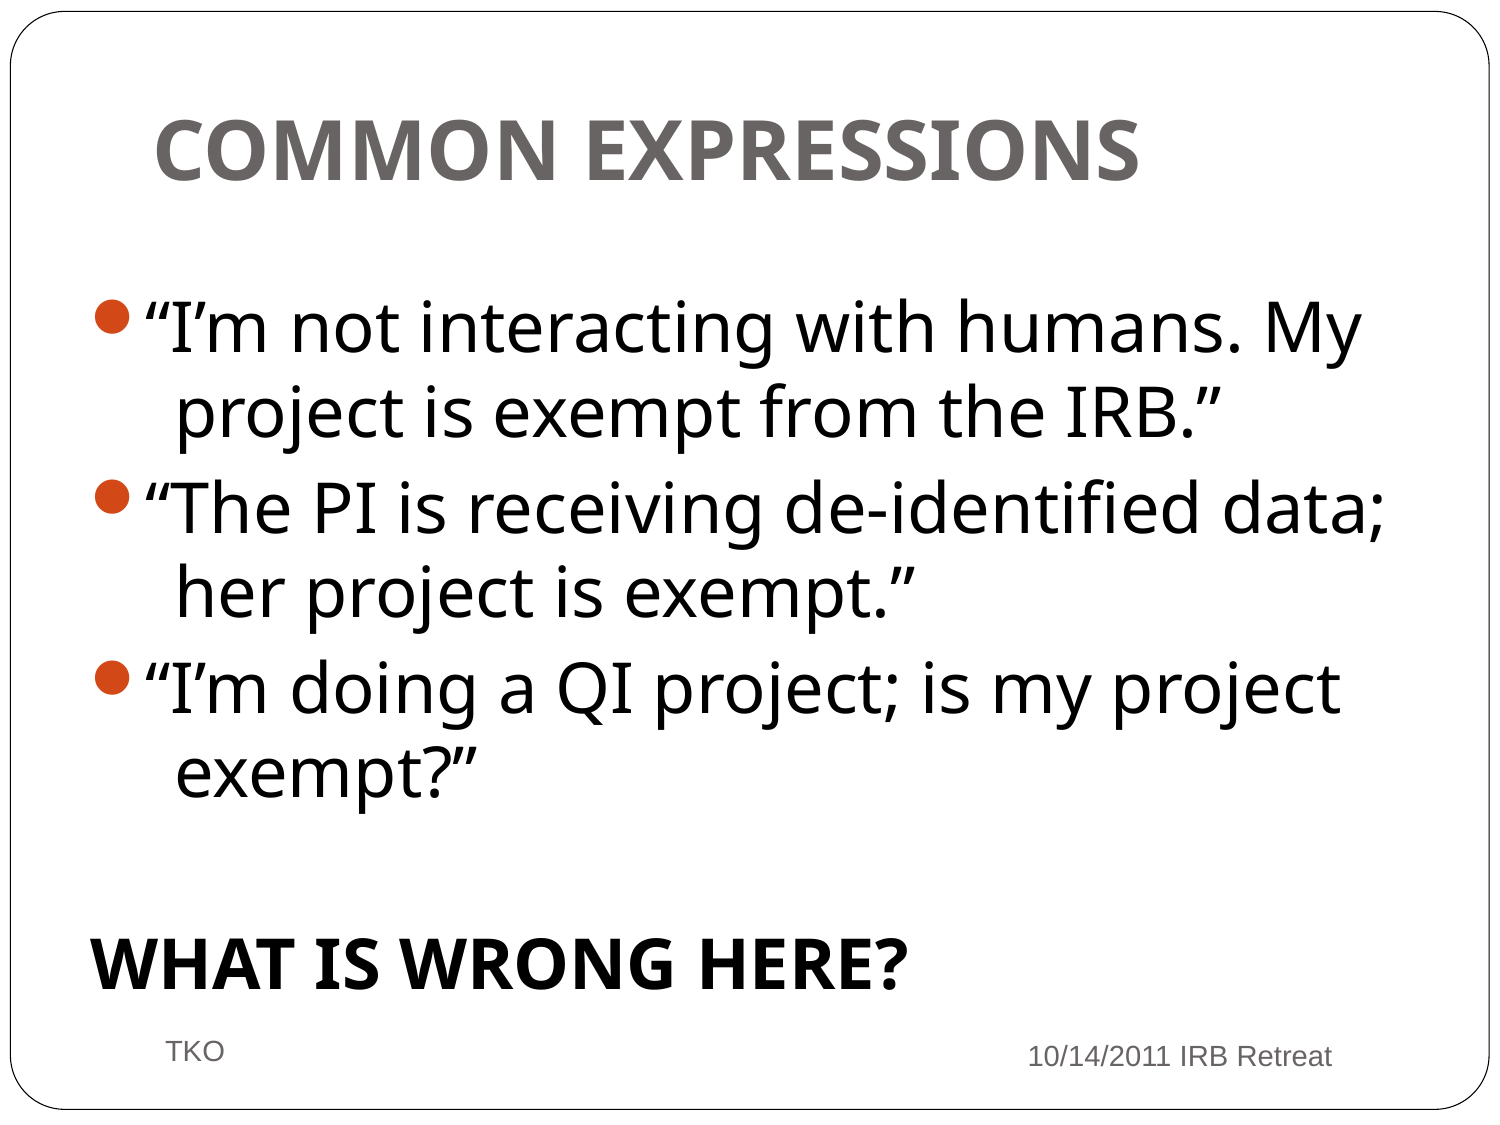

COMMON EXPRESSIONS
# “I’m not interacting with humans. My project is exempt from the IRB.”
“The PI is receiving de-identified data; her project is exempt.”
“I’m doing a QI project; is my project exempt?”
WHAT IS WRONG HERE?
TKO
10/14/2011 IRB Retreat